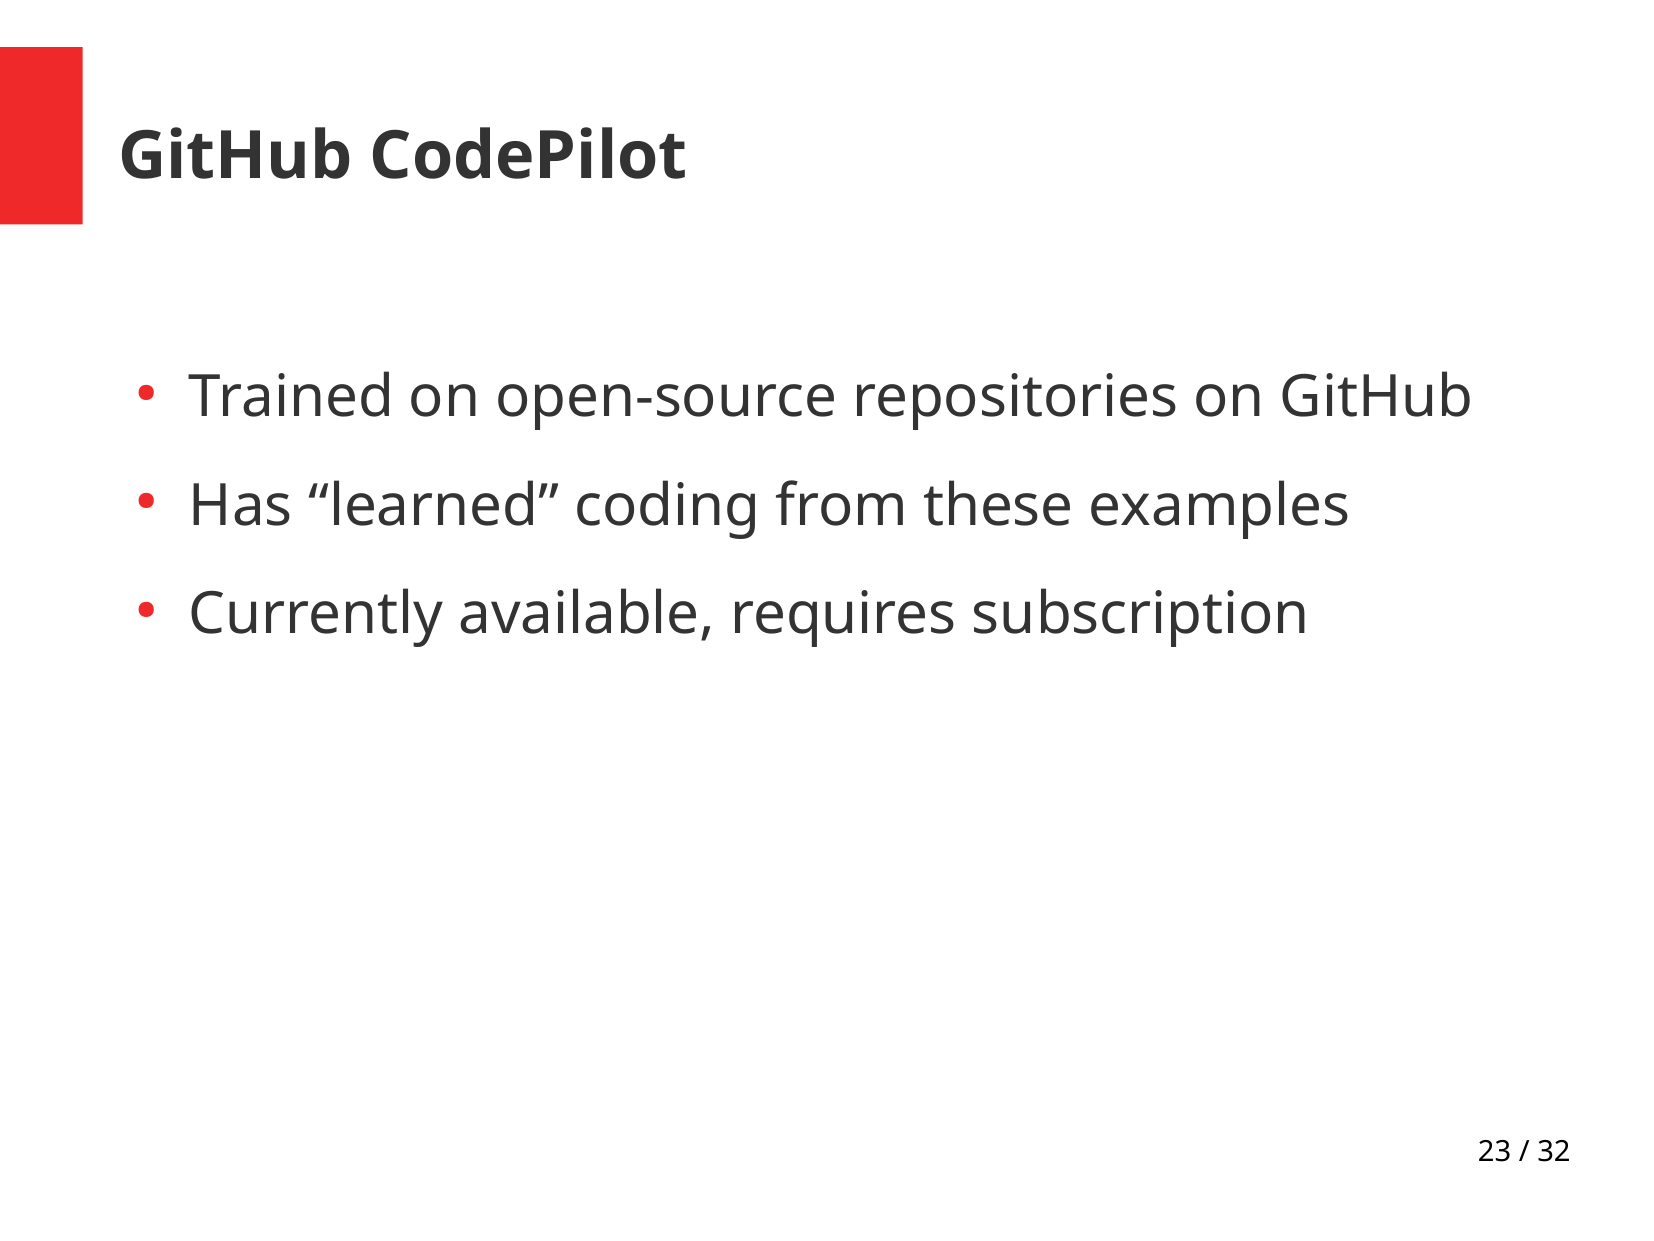

# GitHub CodePilot
Trained on open-source repositories on GitHub
Has “learned” coding from these examples
Currently available, requires subscription
23